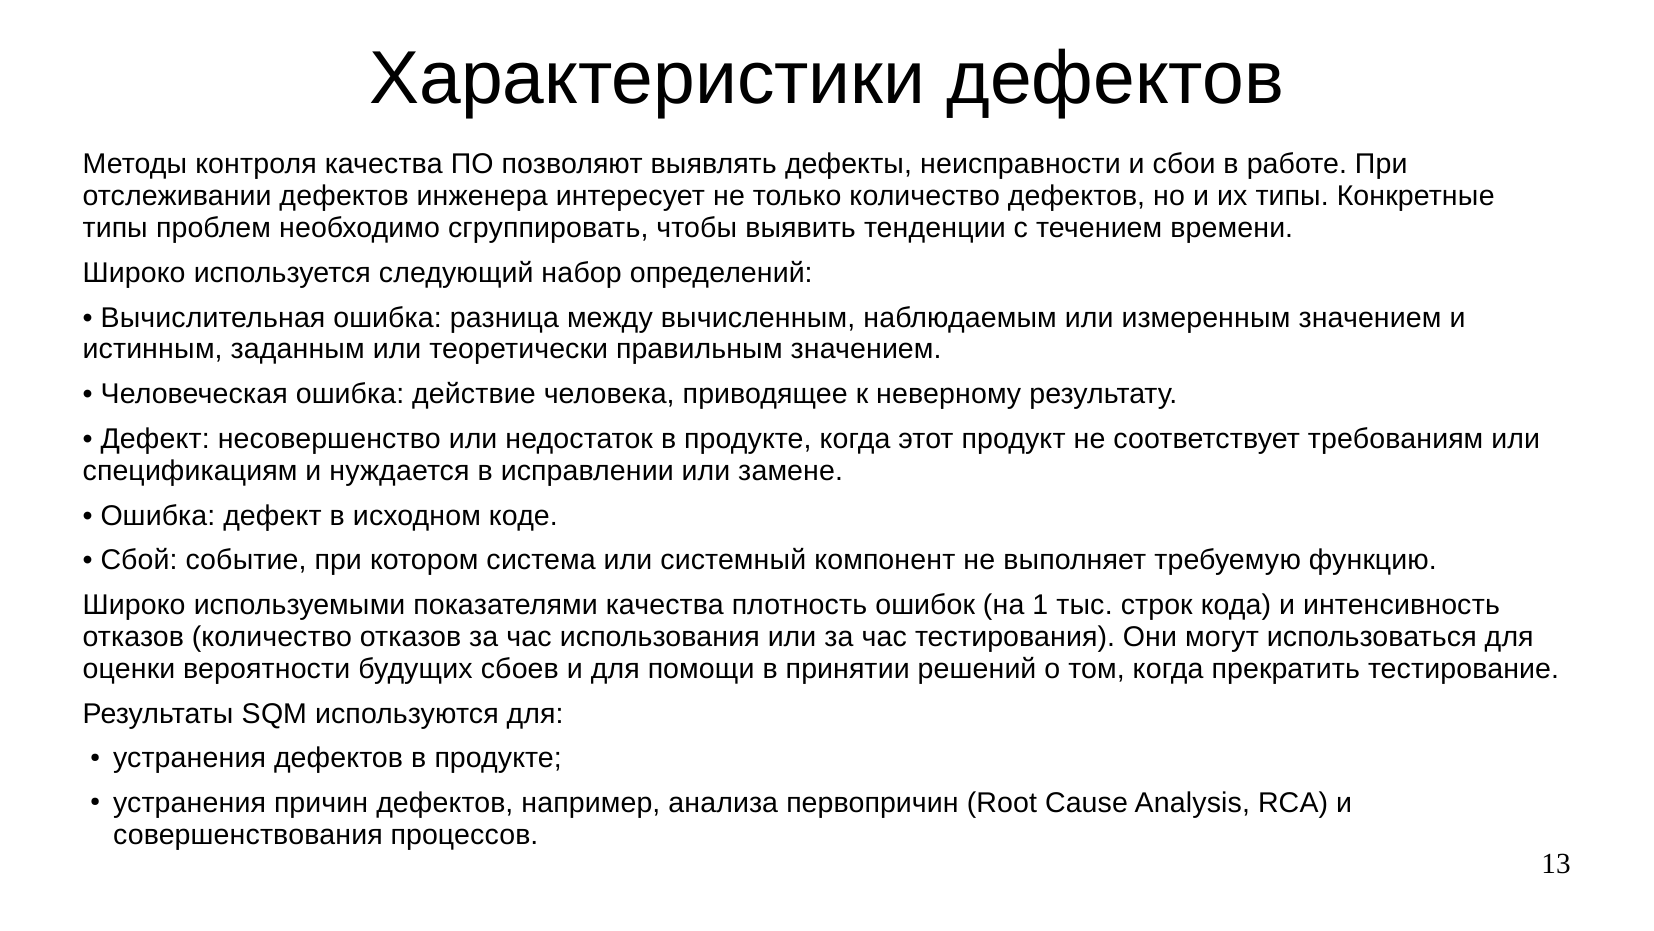

# Характеристики дефектов
Методы контроля качества ПО позволяют выявлять дефекты, неисправности и сбои в работе. При отслеживании дефектов инженера интересует не только количество дефектов, но и их типы. Конкретные типы проблем необходимо сгруппировать, чтобы выявить тенденции с течением времени.
Широко используется следующий набор определений:
• Вычислительная ошибка: разница между вычисленным, наблюдаемым или измеренным значением и истинным, заданным или теоретически правильным значением.
• Человеческая ошибка: действие человека, приводящее к неверному результату.
• Дефект: несовершенство или недостаток в продукте, когда этот продукт не соответствует требованиям или спецификациям и нуждается в исправлении или замене.
• Ошибка: дефект в исходном коде.
• Сбой: событие, при котором система или системный компонент не выполняет требуемую функцию.
Широко используемыми показателями качества плотность ошибок (на 1 тыс. строк кода) и интенсивность отказов (количество отказов за час использования или за час тестирования). Они могут использоваться для оценки вероятности будущих сбоев и для помощи в принятии решений о том, когда прекратить тестирование.
Результаты SQM используются для:
устранения дефектов в продукте;
устранения причин дефектов, например, анализа первопричин (Root Cause Analysis, RCA) и совершенствования процессов.
13